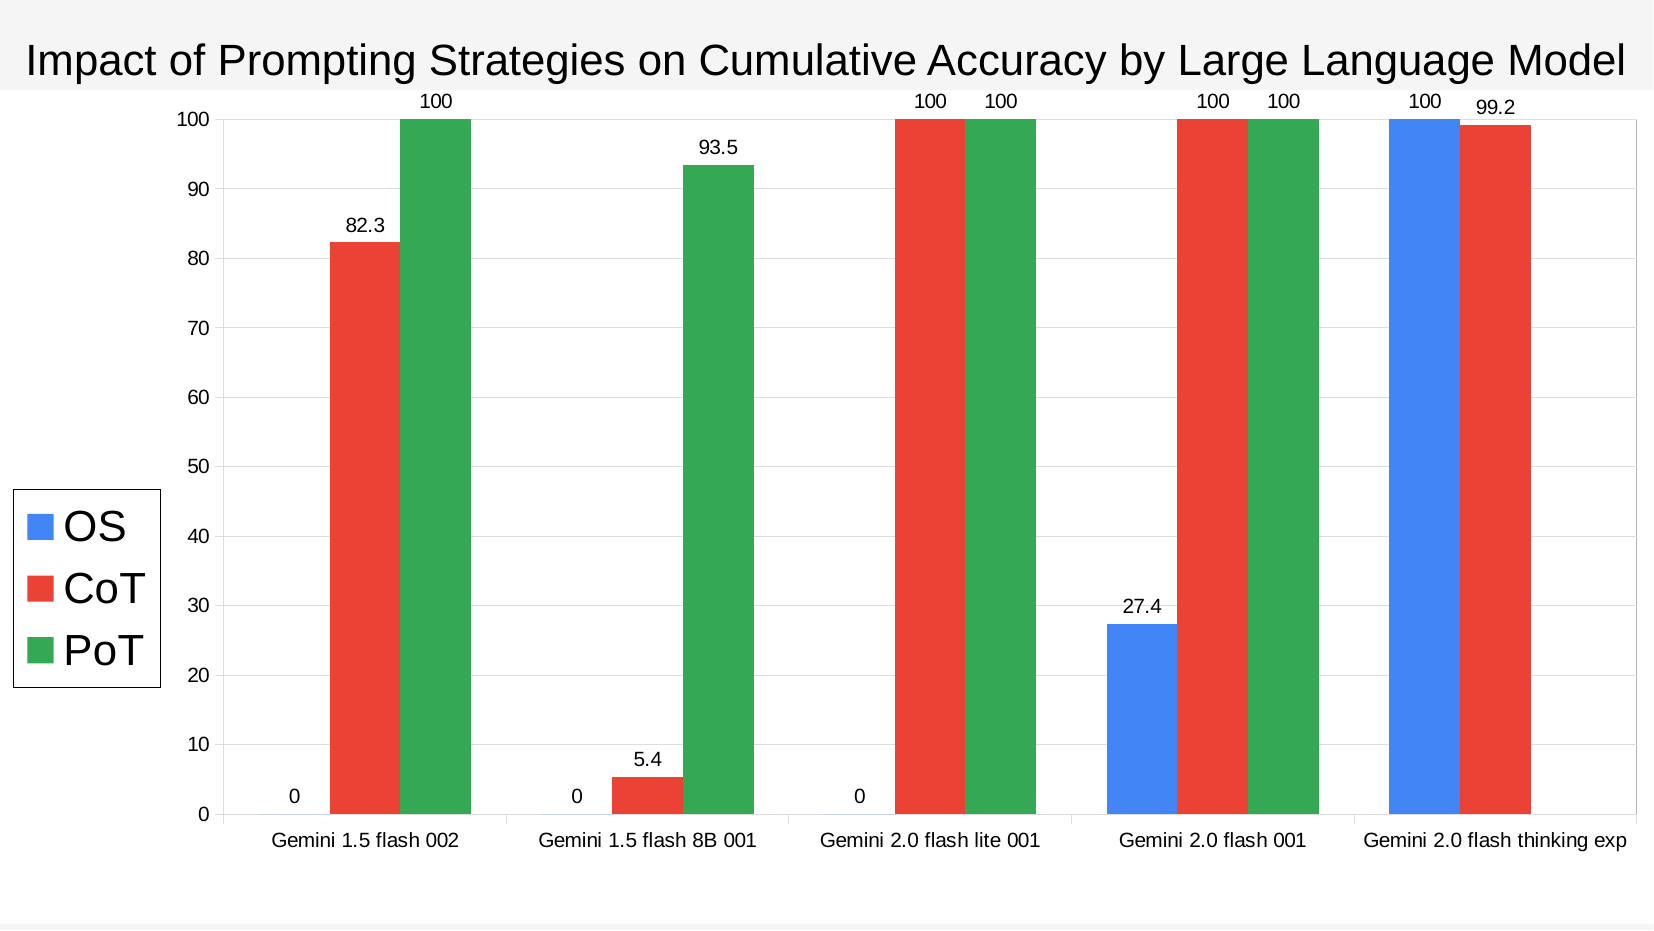

# q103
Impact of Prompting Strategies on Cumulative Accuracy by Large Language Model
### Chart
| Category | OS | CoT | PoT |
|---|---|---|---|
| Gemini 1.5 flash 002 | 0.0 | 82.3 | 100.0 |
| Gemini 1.5 flash 8B 001 | 0.0 | 5.4 | 93.5 |
| Gemini 2.0 flash lite 001 | 0.0 | 100.0 | 100.0 |
| Gemini 2.0 flash 001 | 27.4 | 100.0 | 100.0 |
| Gemini 2.0 flash thinking exp | 100.0 | 99.2 | None |